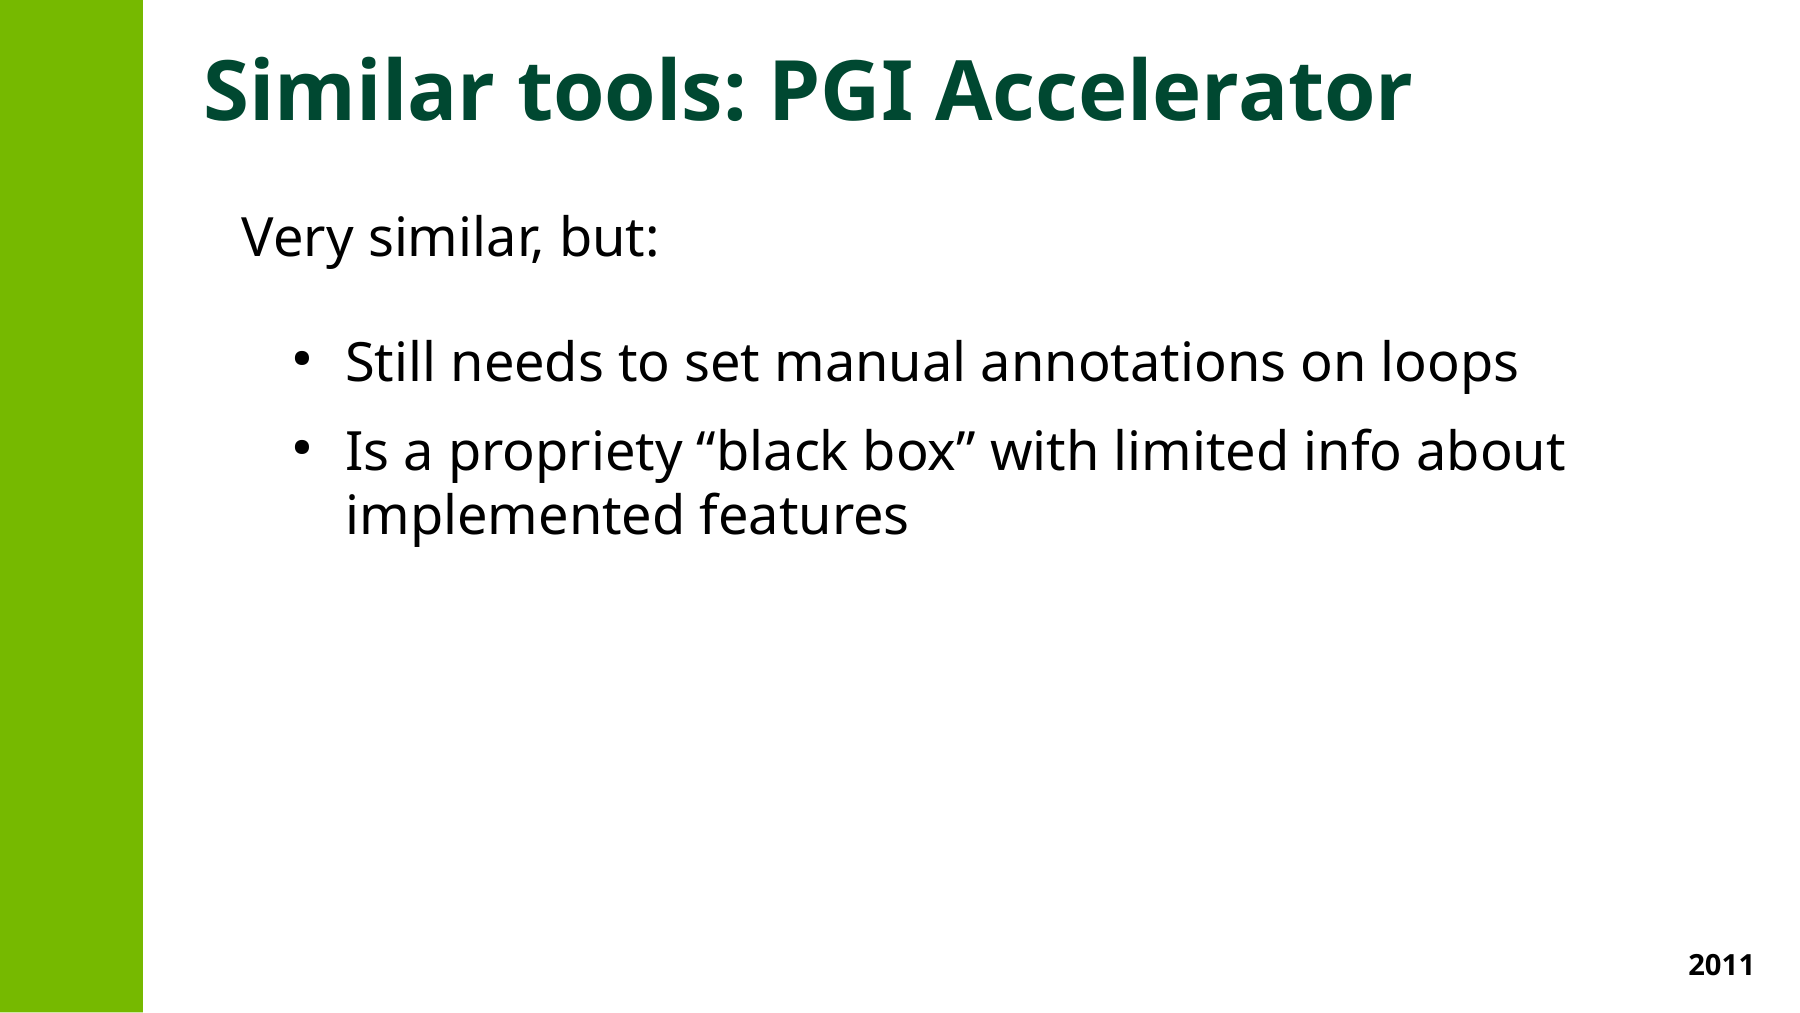

# Similar tools: PGI Accelerator
Very similar, but:
Still needs to set manual annotations on loops
Is a propriety “black box” with limited info about implemented features